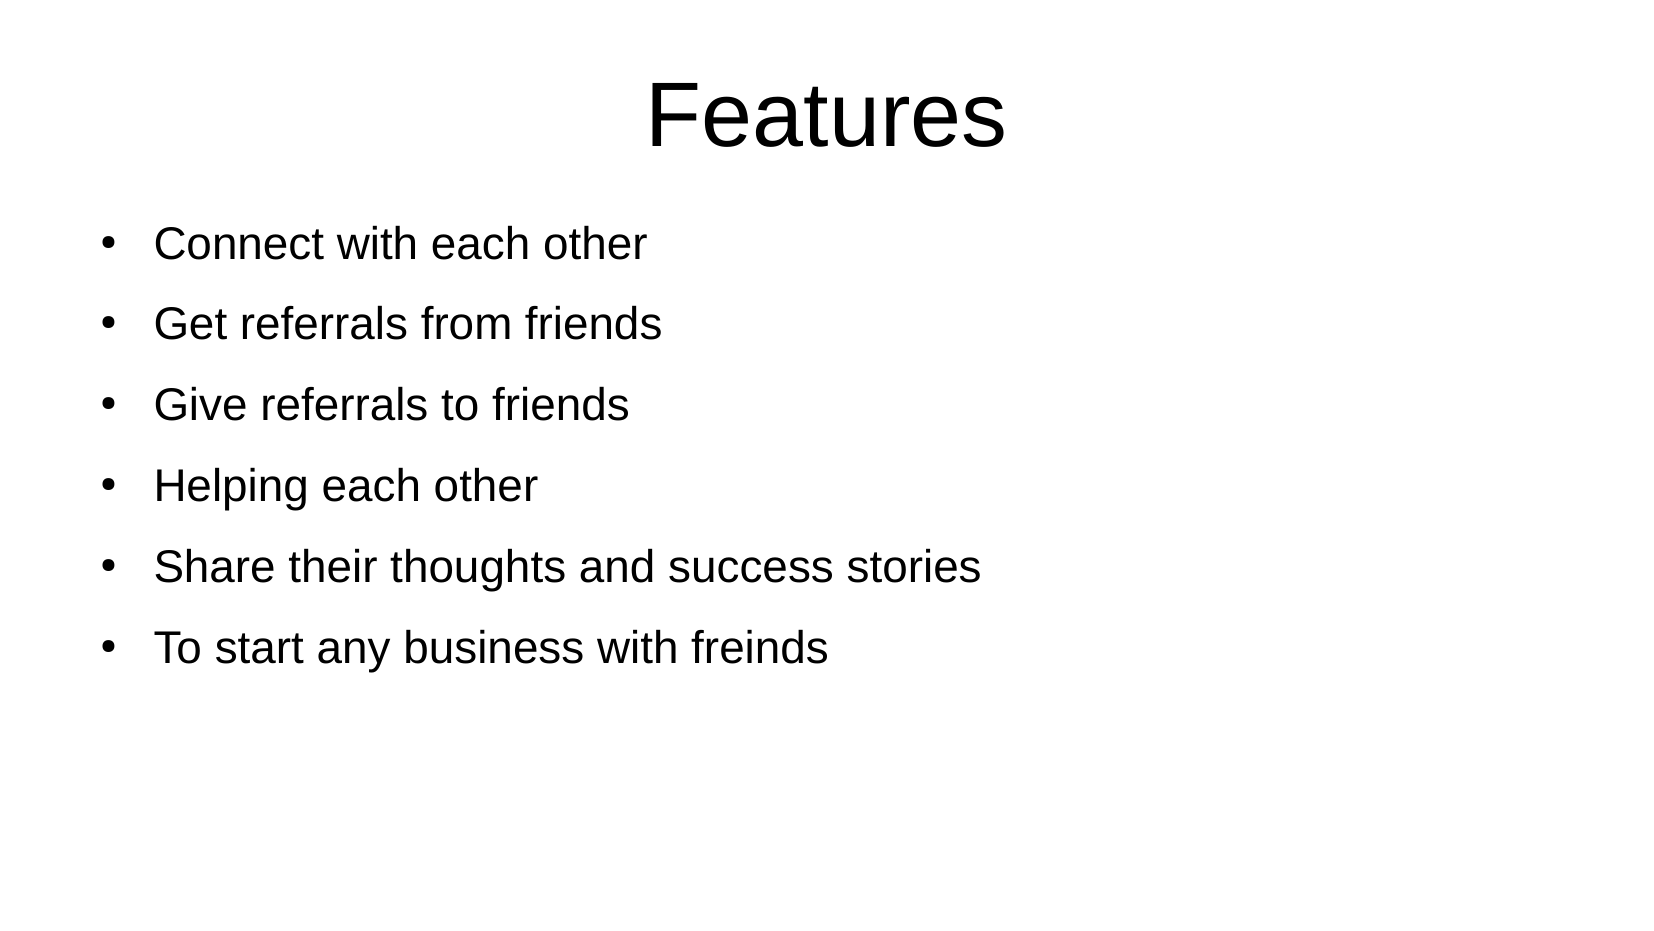

# Features
Connect with each other
Get referrals from friends
Give referrals to friends
Helping each other
Share their thoughts and success stories
To start any business with freinds